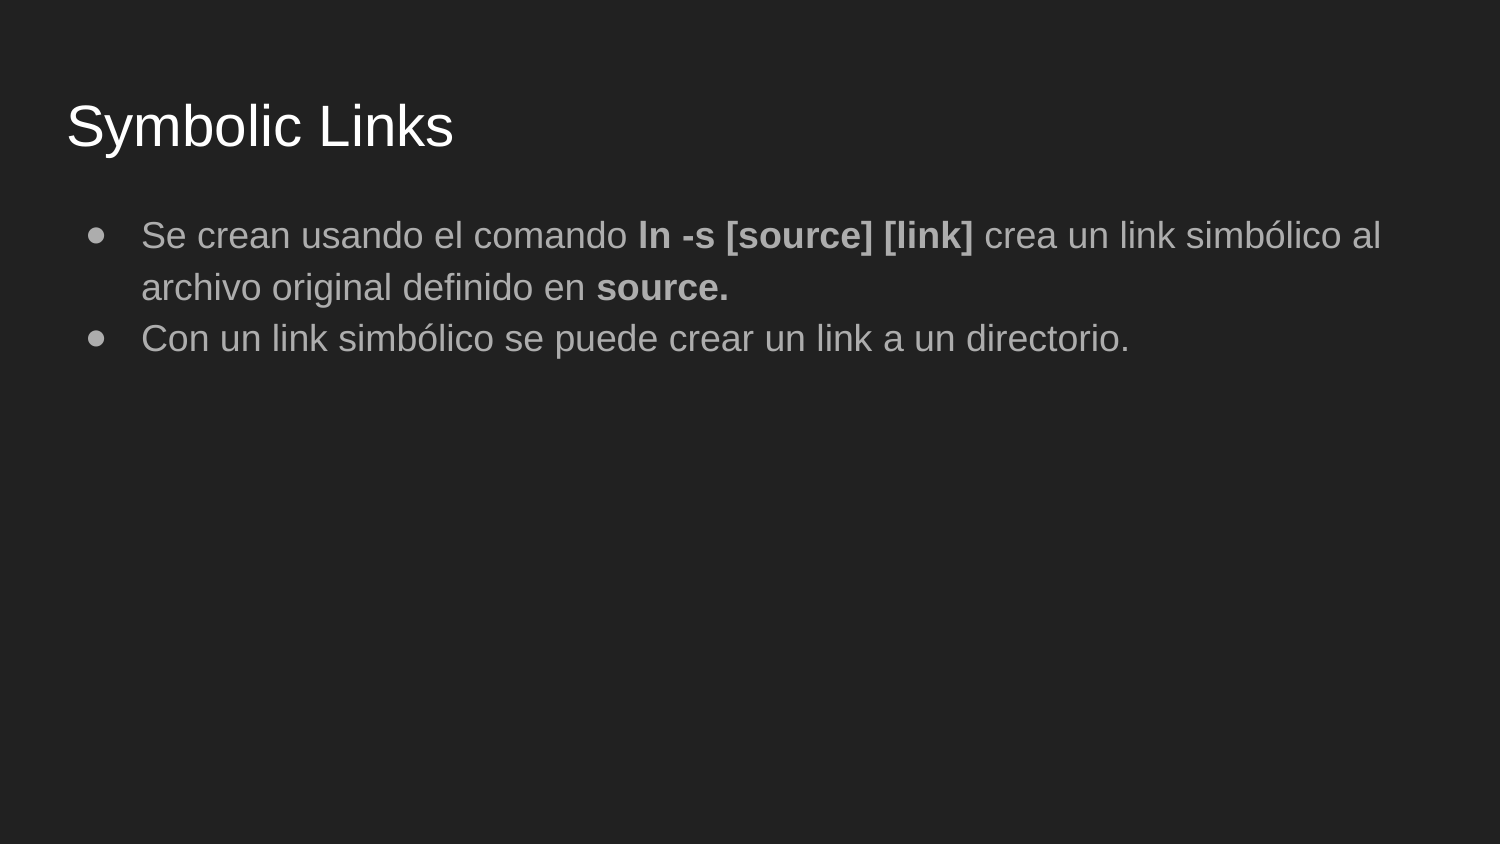

# Symbolic Links
Se crean usando el comando ln -s [source] [link] crea un link simbólico al archivo original definido en source.
Con un link simbólico se puede crear un link a un directorio.